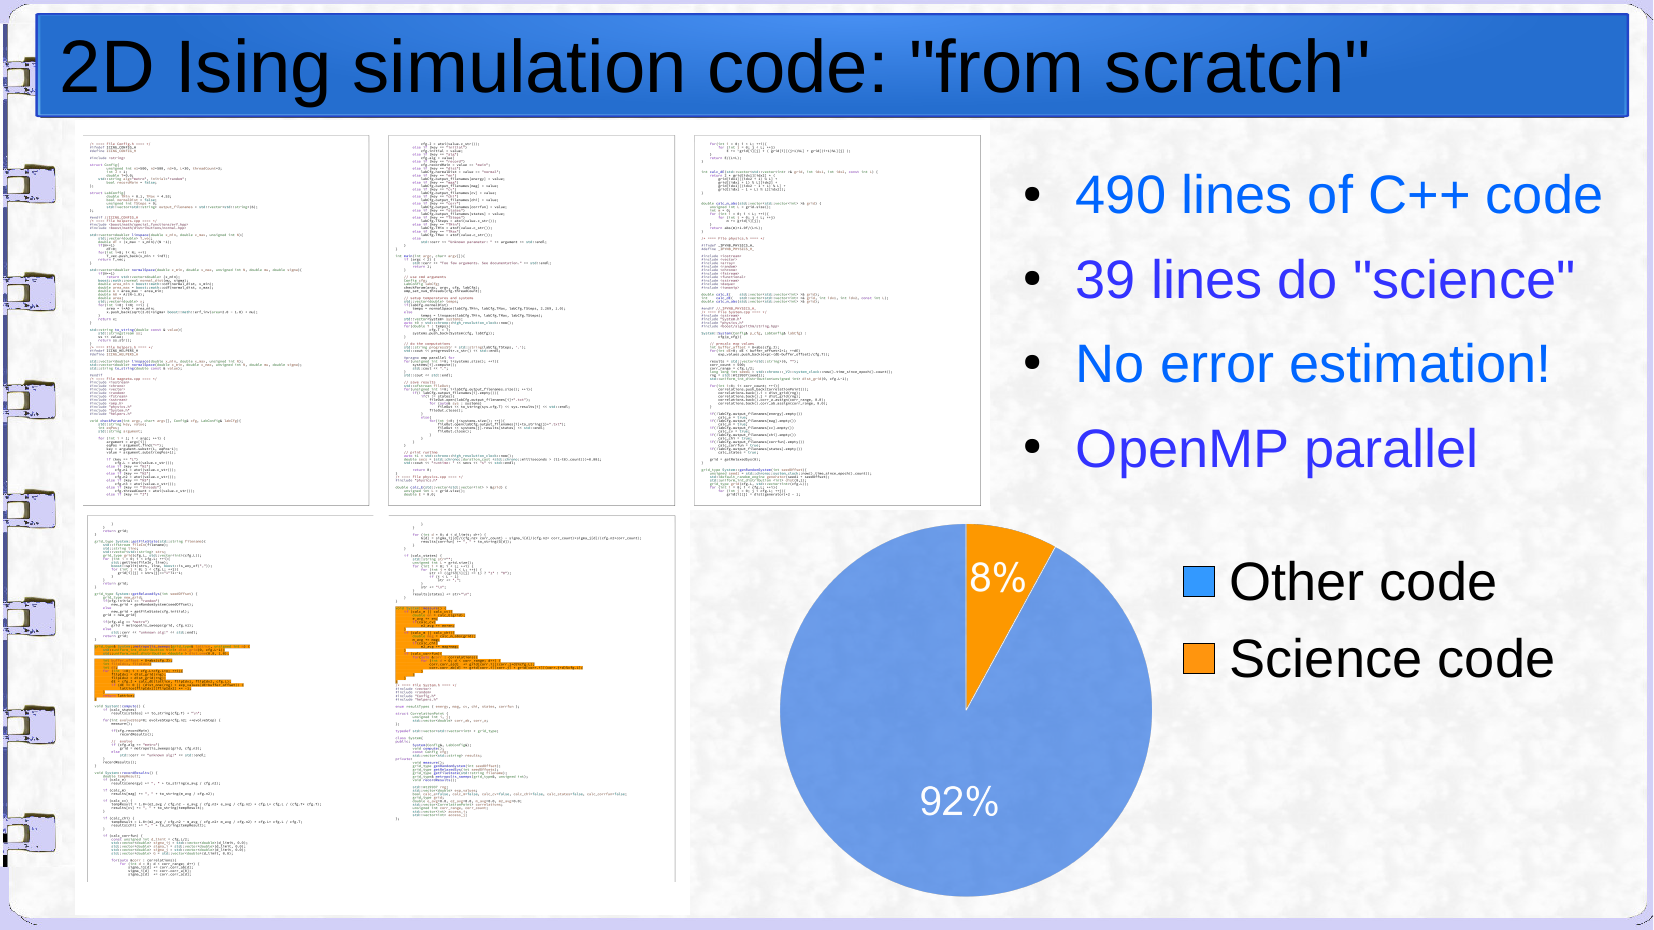

# 2D Ising simulation code: "from scratch"
490 lines of C++ code
39 lines do "science"
No error estimation!
OpenMP parallel
Other code
Science code